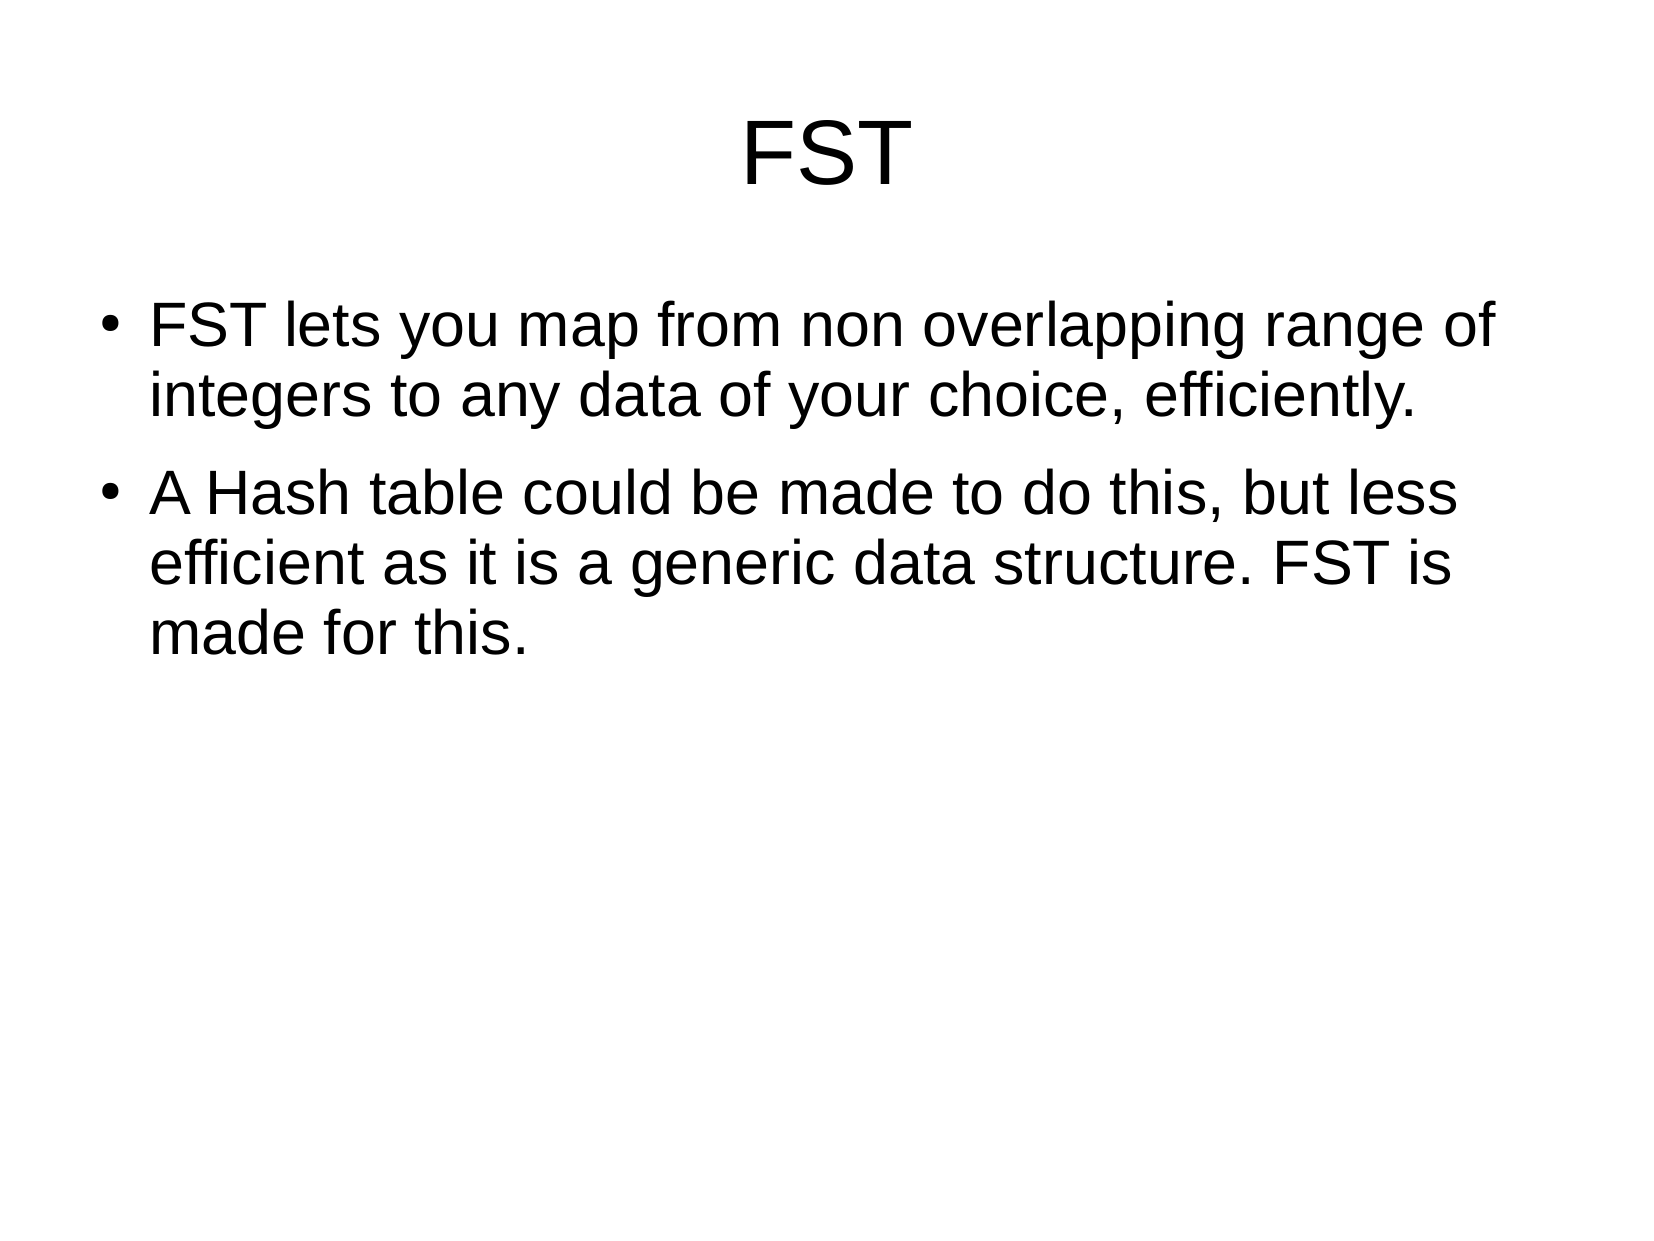

# FST
FST lets you map from non overlapping range of integers to any data of your choice, efficiently.
A Hash table could be made to do this, but less efficient as it is a generic data structure. FST is made for this.